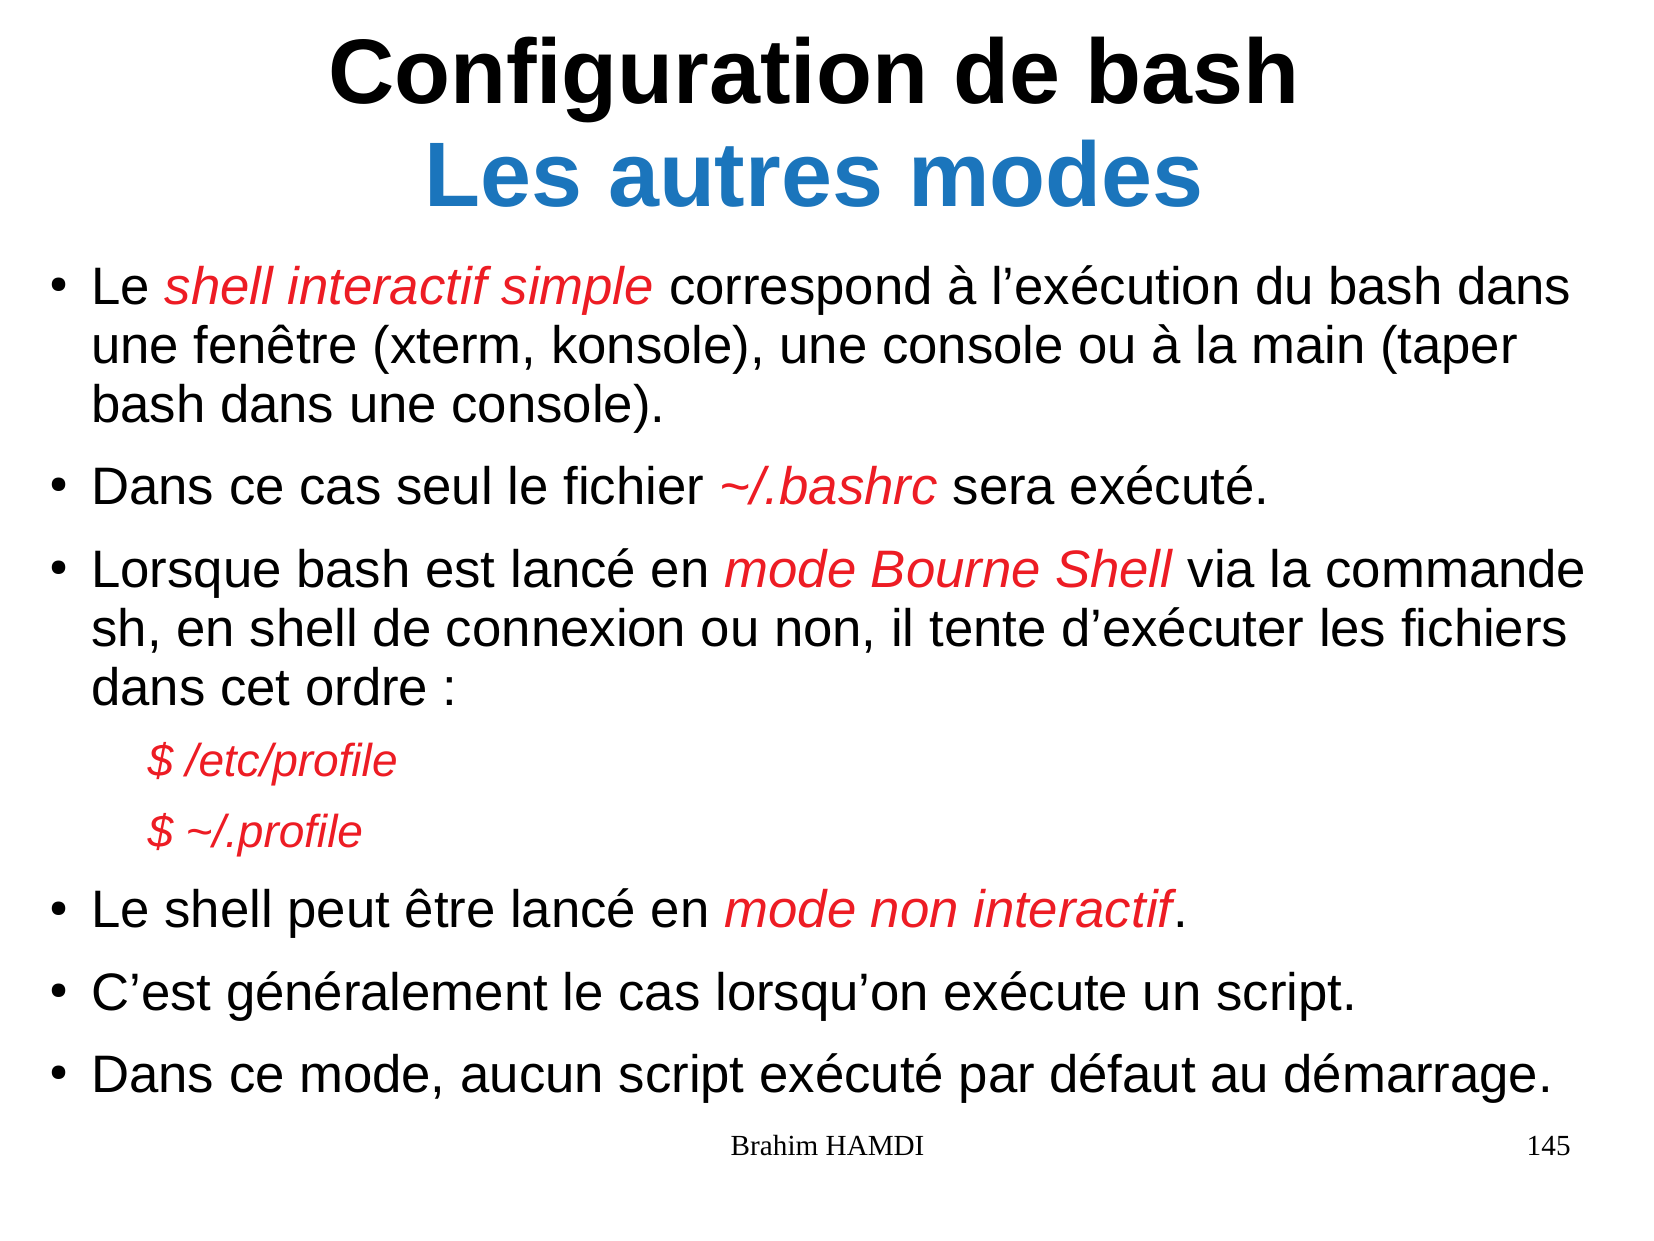

# Configuration de bash Les autres modes
Le shell interactif simple correspond à l’exécution du bash dans une fenêtre (xterm, konsole), une console ou à la main (taper bash dans une console).
Dans ce cas seul le fichier ~/.bashrc sera exécuté.
Lorsque bash est lancé en mode Bourne Shell via la commande sh, en shell de connexion ou non, il tente d’exécuter les fichiers dans cet ordre :
$ /etc/profile
$ ~/.profile
Le shell peut être lancé en mode non interactif.
C’est généralement le cas lorsqu’on exécute un script.
Dans ce mode, aucun script exécuté par défaut au démarrage.
Brahim HAMDI
145